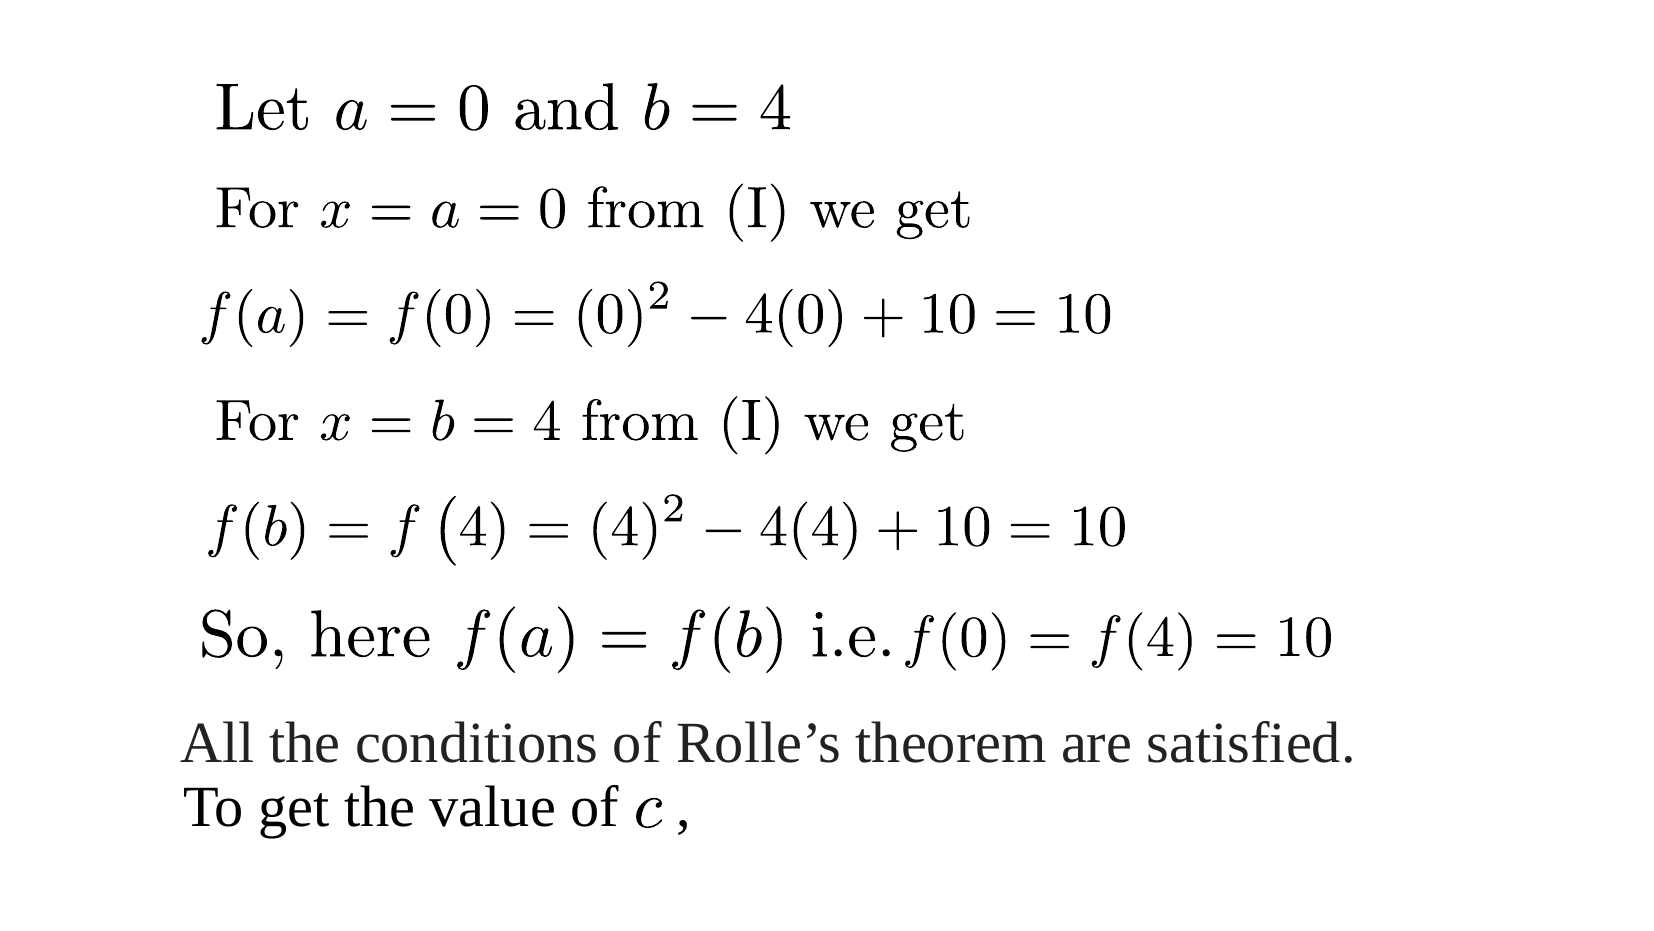

# All the conditions of Rolle’s theorem are satisfied. To get the value of ,